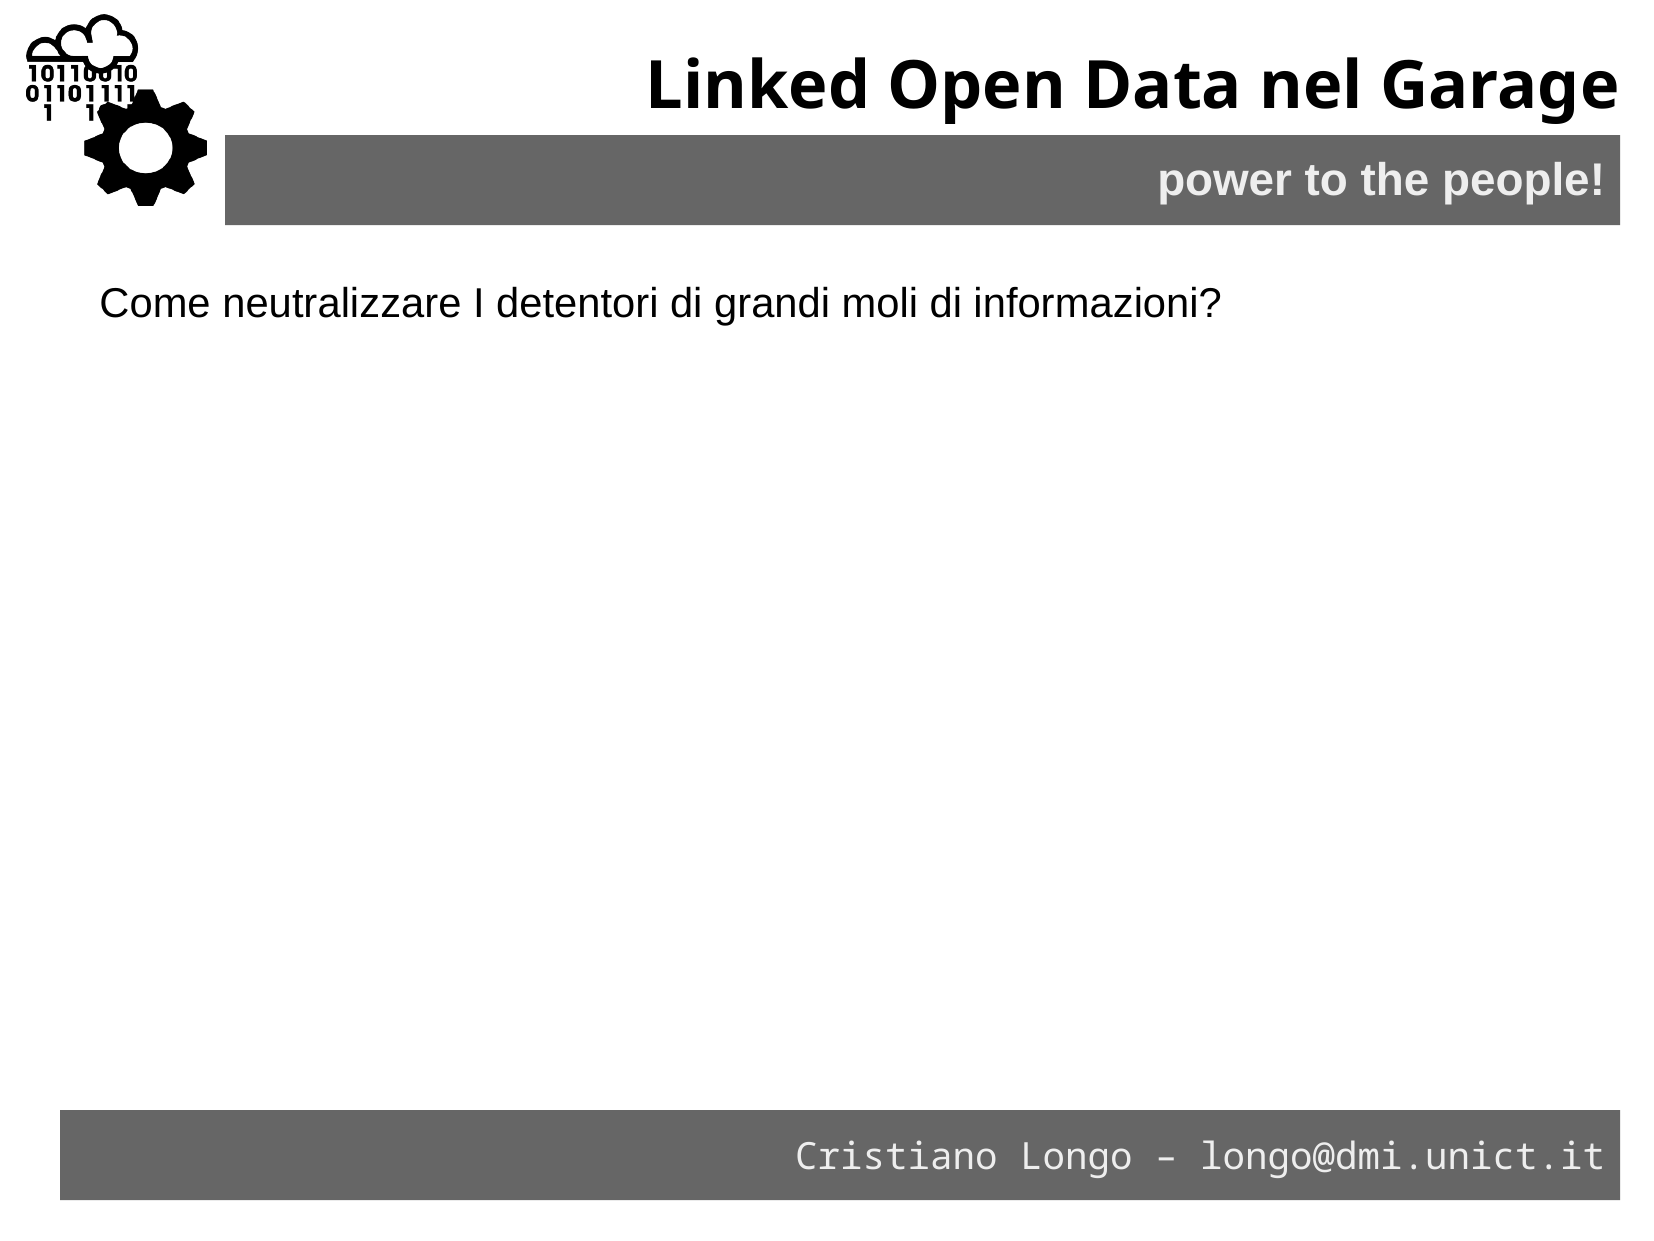

Linked Open Data nel Garage
power to the people!
Come neutralizzare I detentori di grandi moli di informazioni?
Cristiano Longo – longo@dmi.unict.it